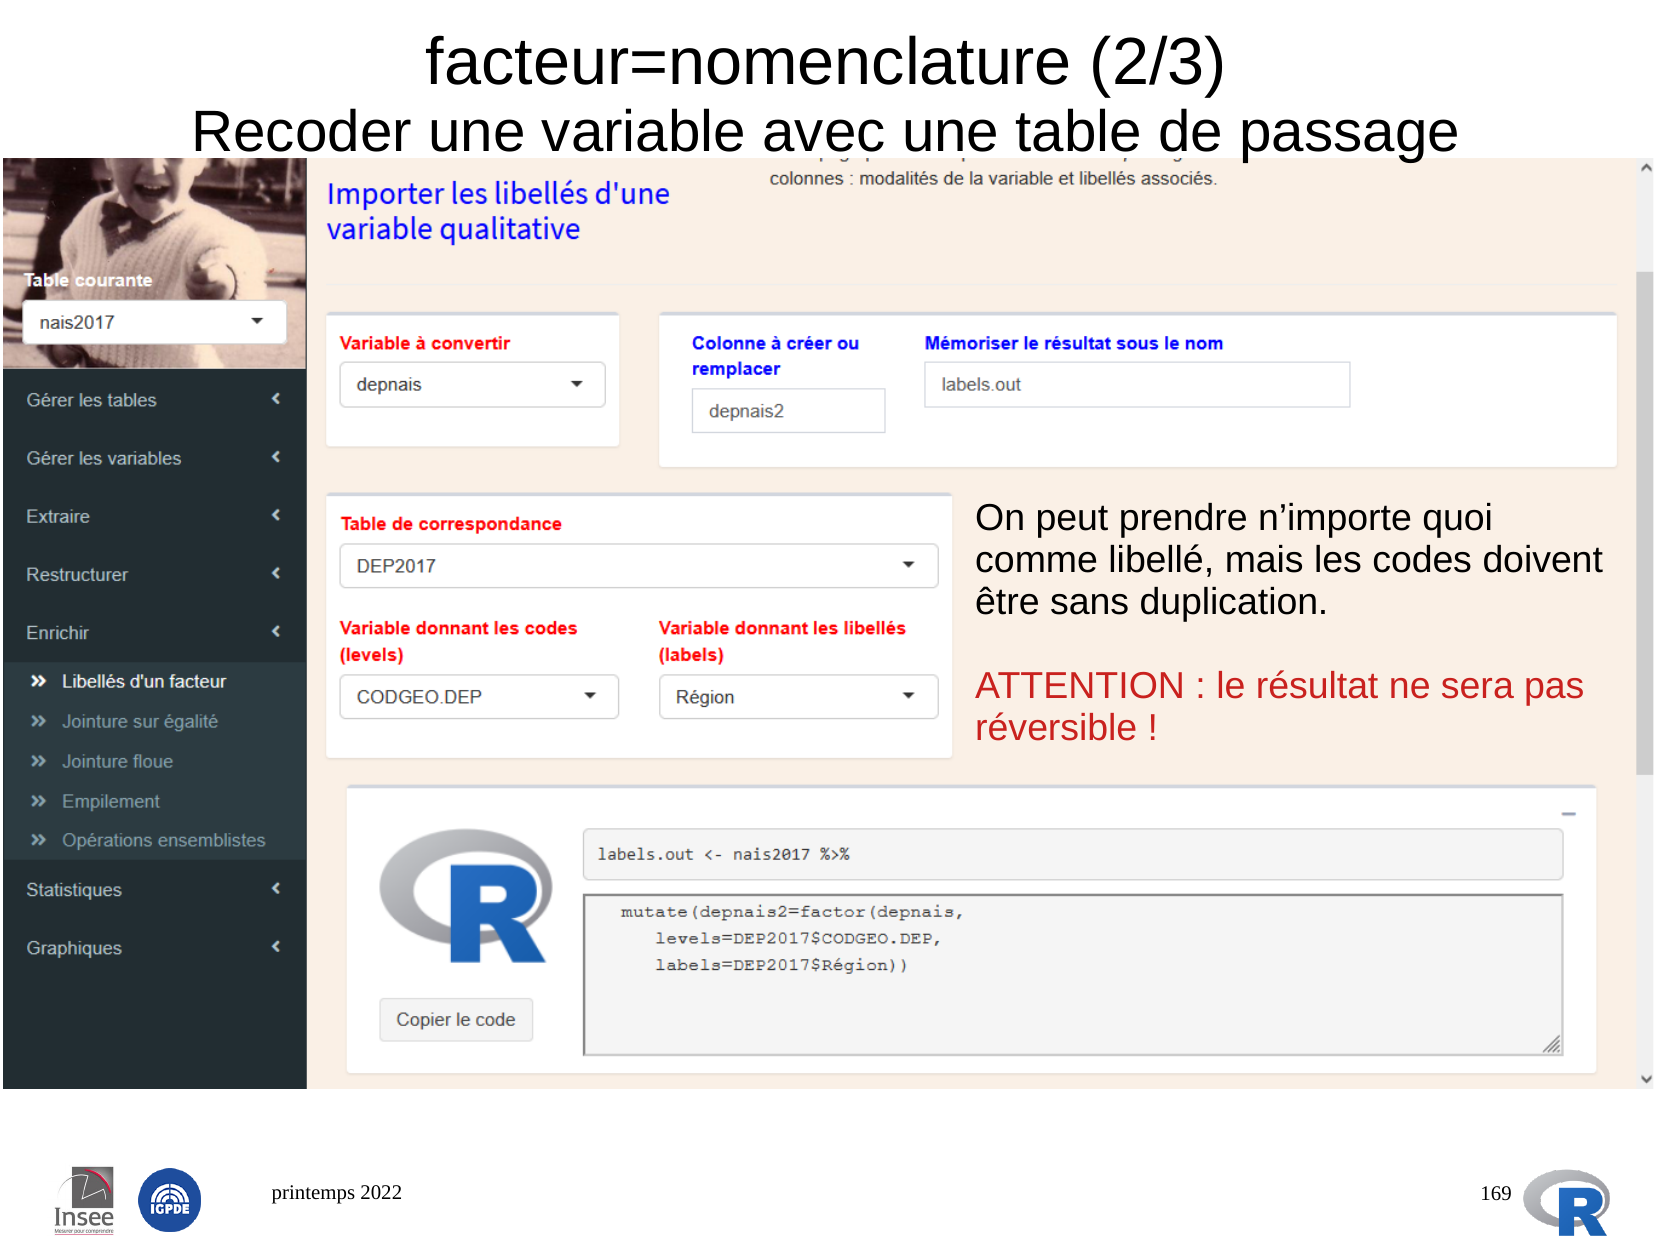

# facteur=nomenclature (2/3) Recoder une variable avec une table de passage
On peut prendre n’importe quoi
comme libellé, mais les codes doivent
être sans duplication.
ATTENTION : le résultat ne sera pas
réversible !
printemps 2022
169